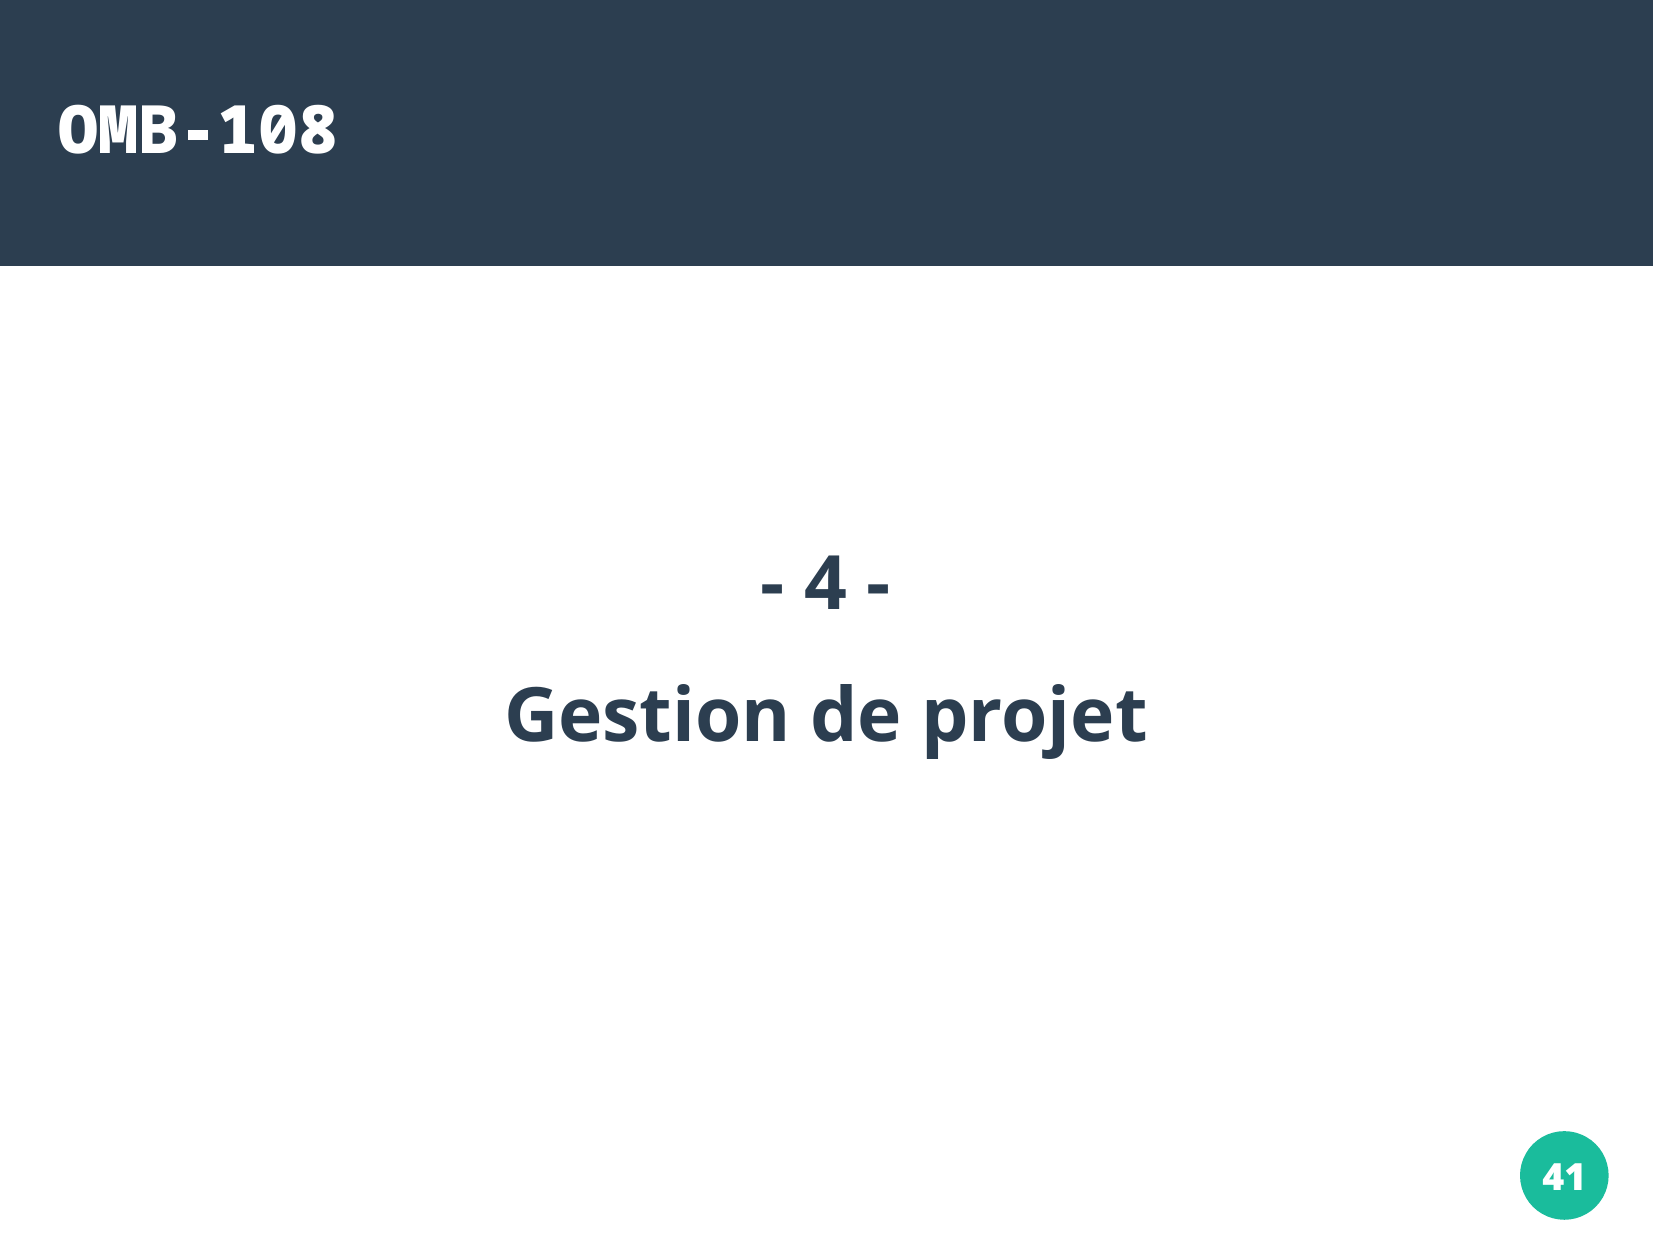

# OMB-108
- 4 -
Gestion de projet
41